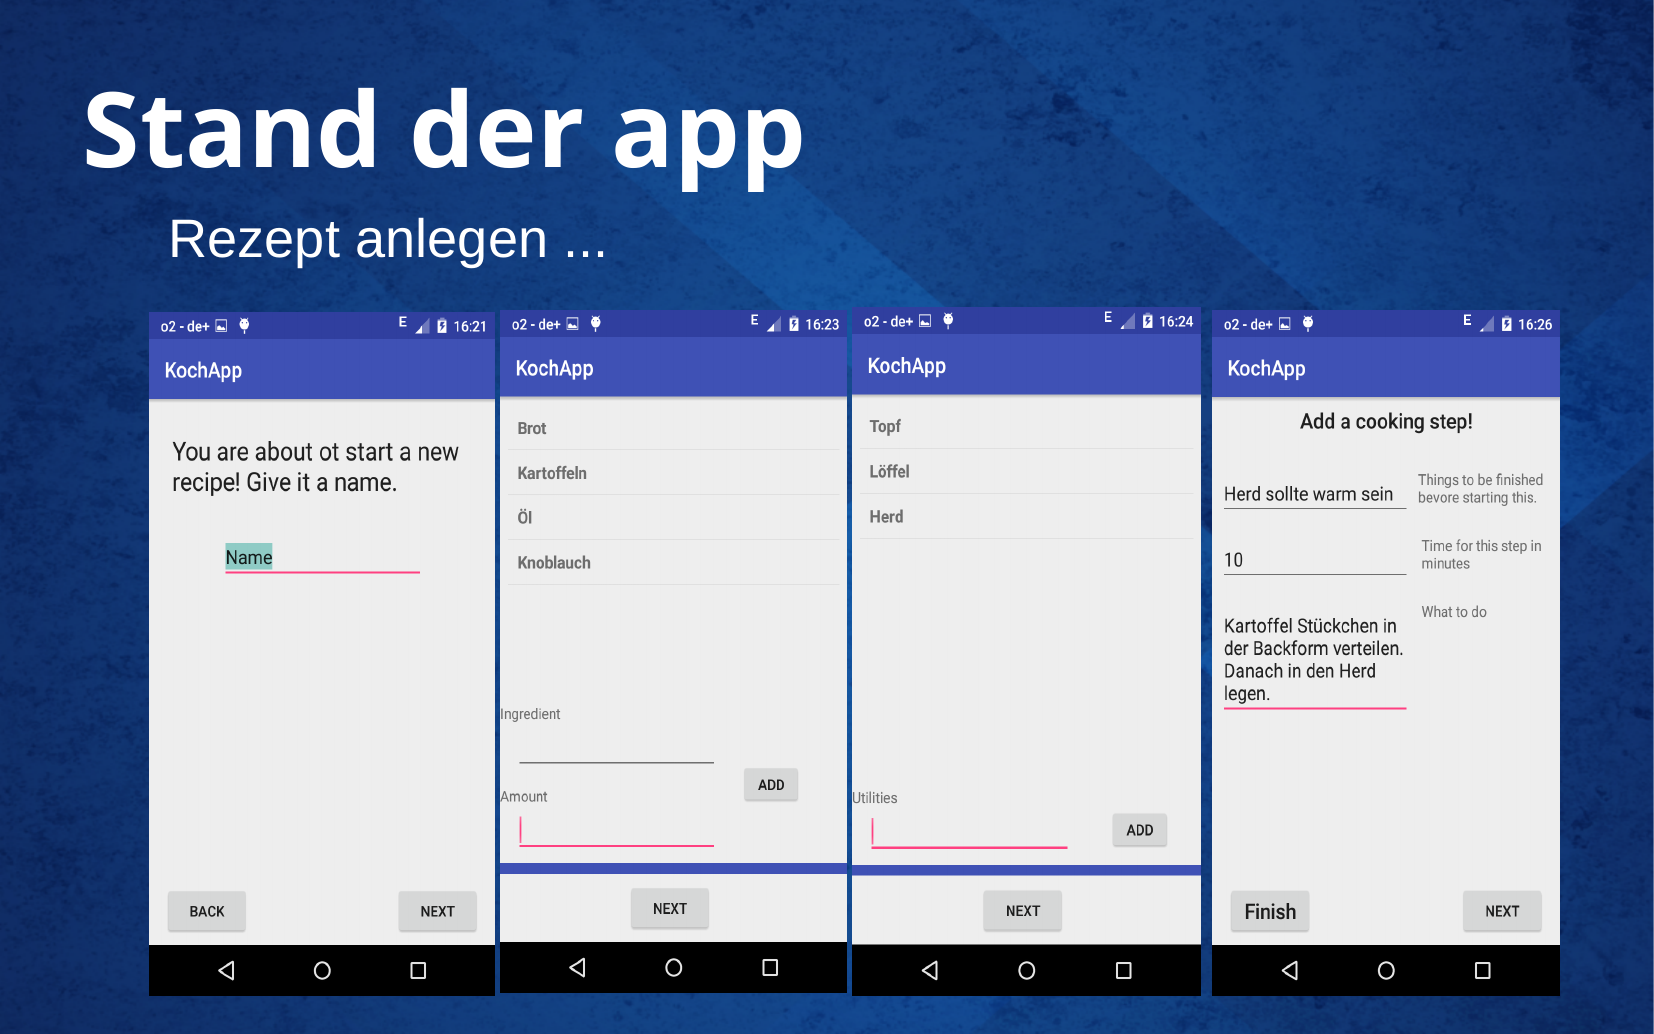

# Stand der app
Rezept anlegen ...